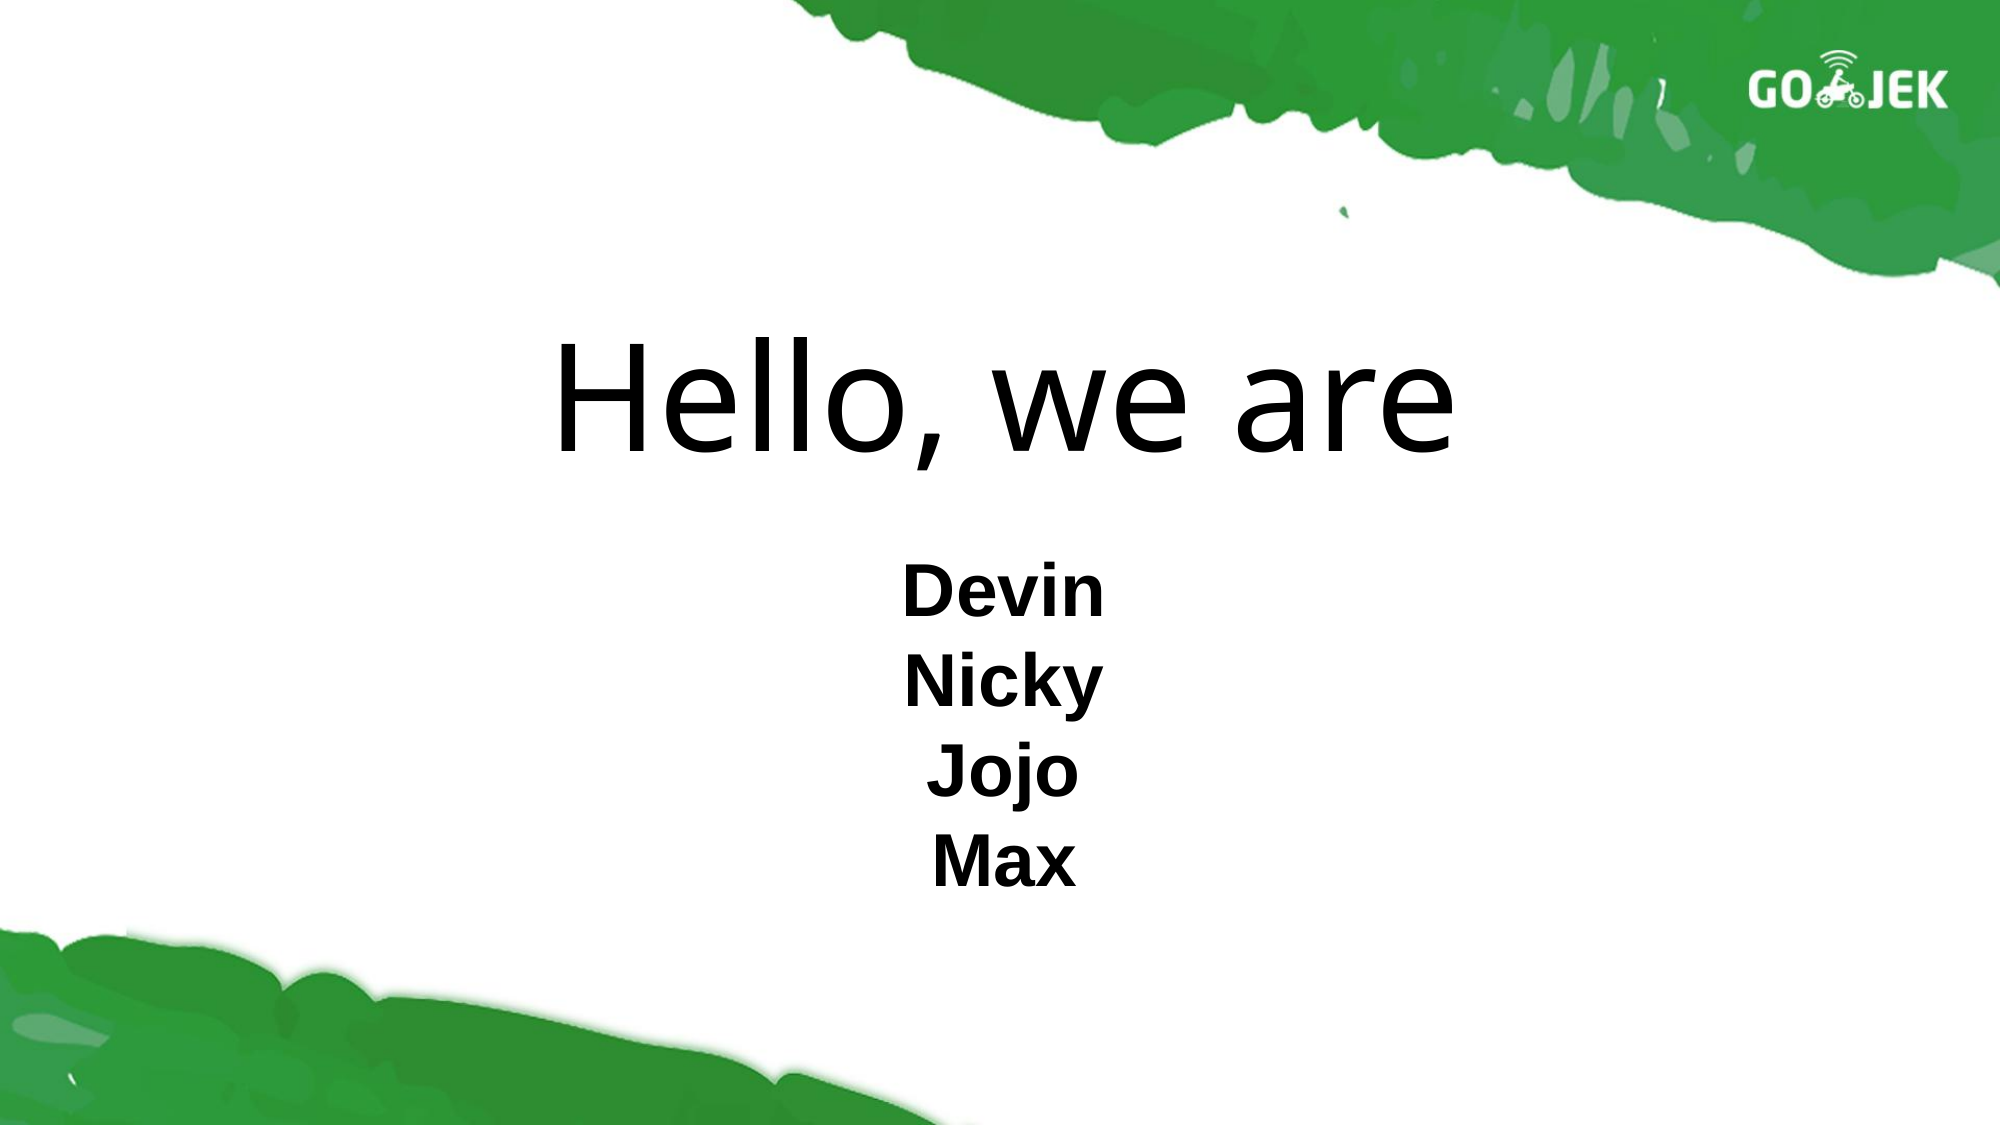

Hello, we are
Devin
Nicky
Jojo
Max